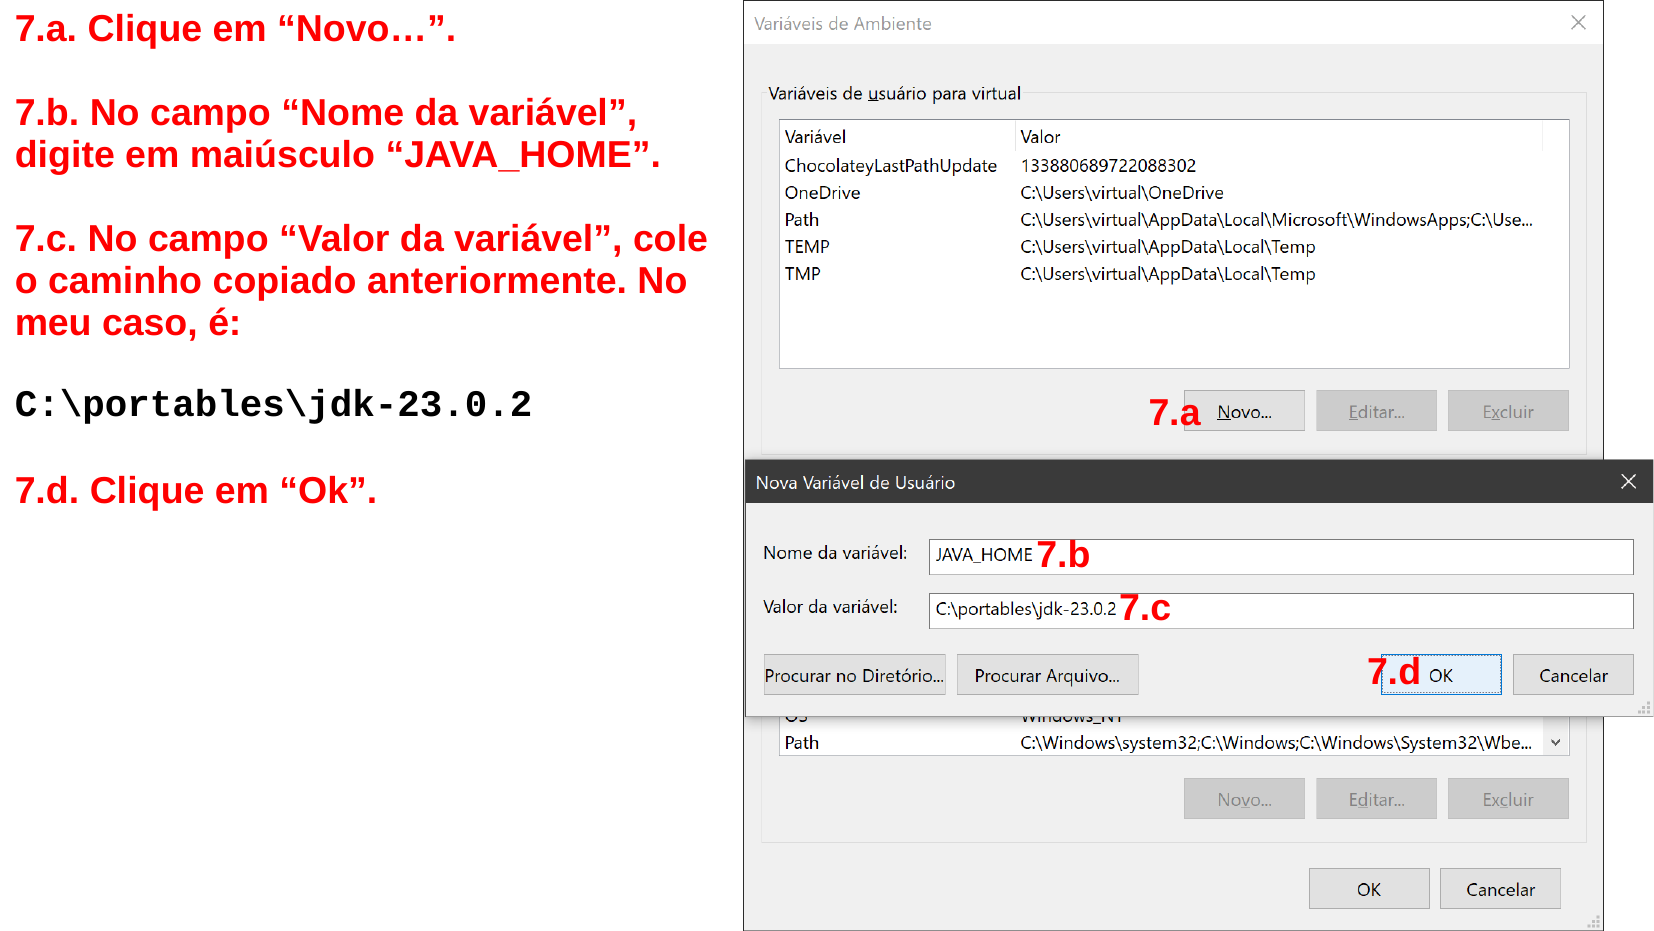

7.a. Clique em “Novo…”.
7.b. No campo “Nome da variável”, digite em maiúsculo “JAVA_HOME”.
7.c. No campo “Valor da variável”, cole o caminho copiado anteriormente. No meu caso, é:
C:\portables\jdk-23.0.2
7.d. Clique em “Ok”.
7.a
7.b
7.c
7.d